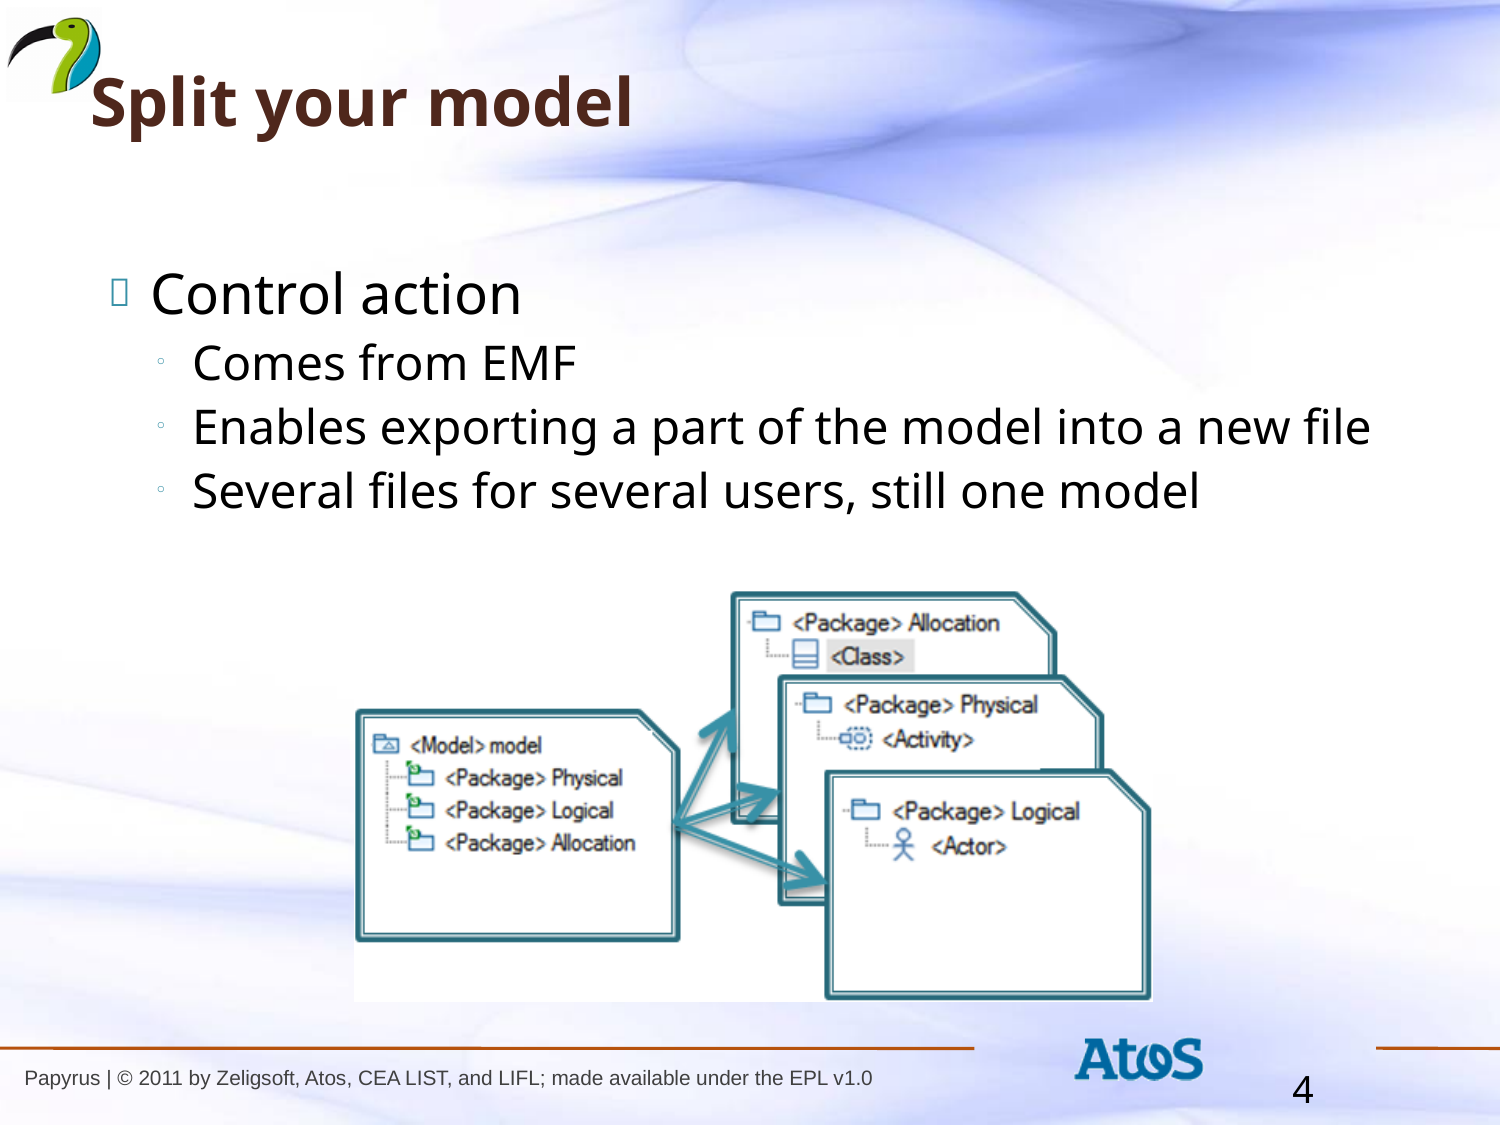

Split your model
# Control action
Comes from EMF
Enables exporting a part of the model into a new file
Several files for several users, still one model